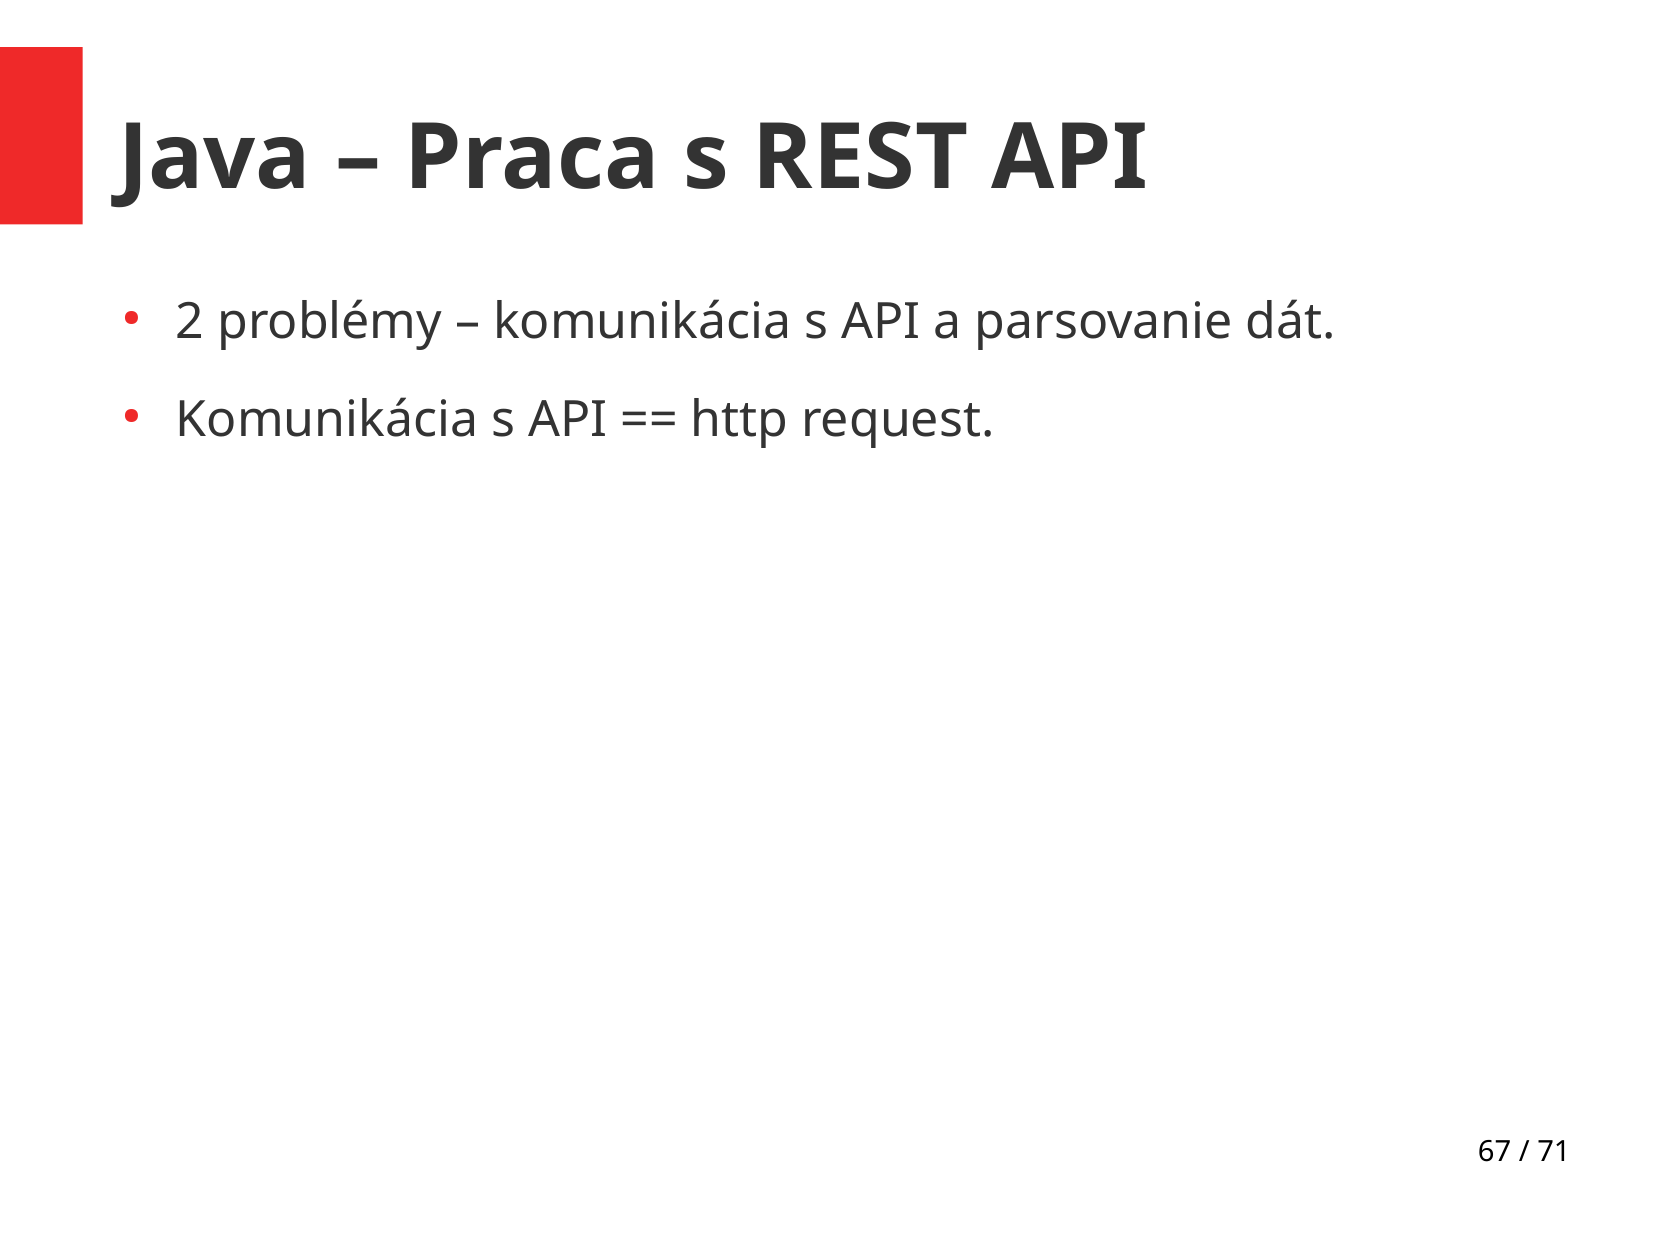

# Java – Praca s REST API
2 problémy – komunikácia s API a parsovanie dát.
Komunikácia s API == http request.
67